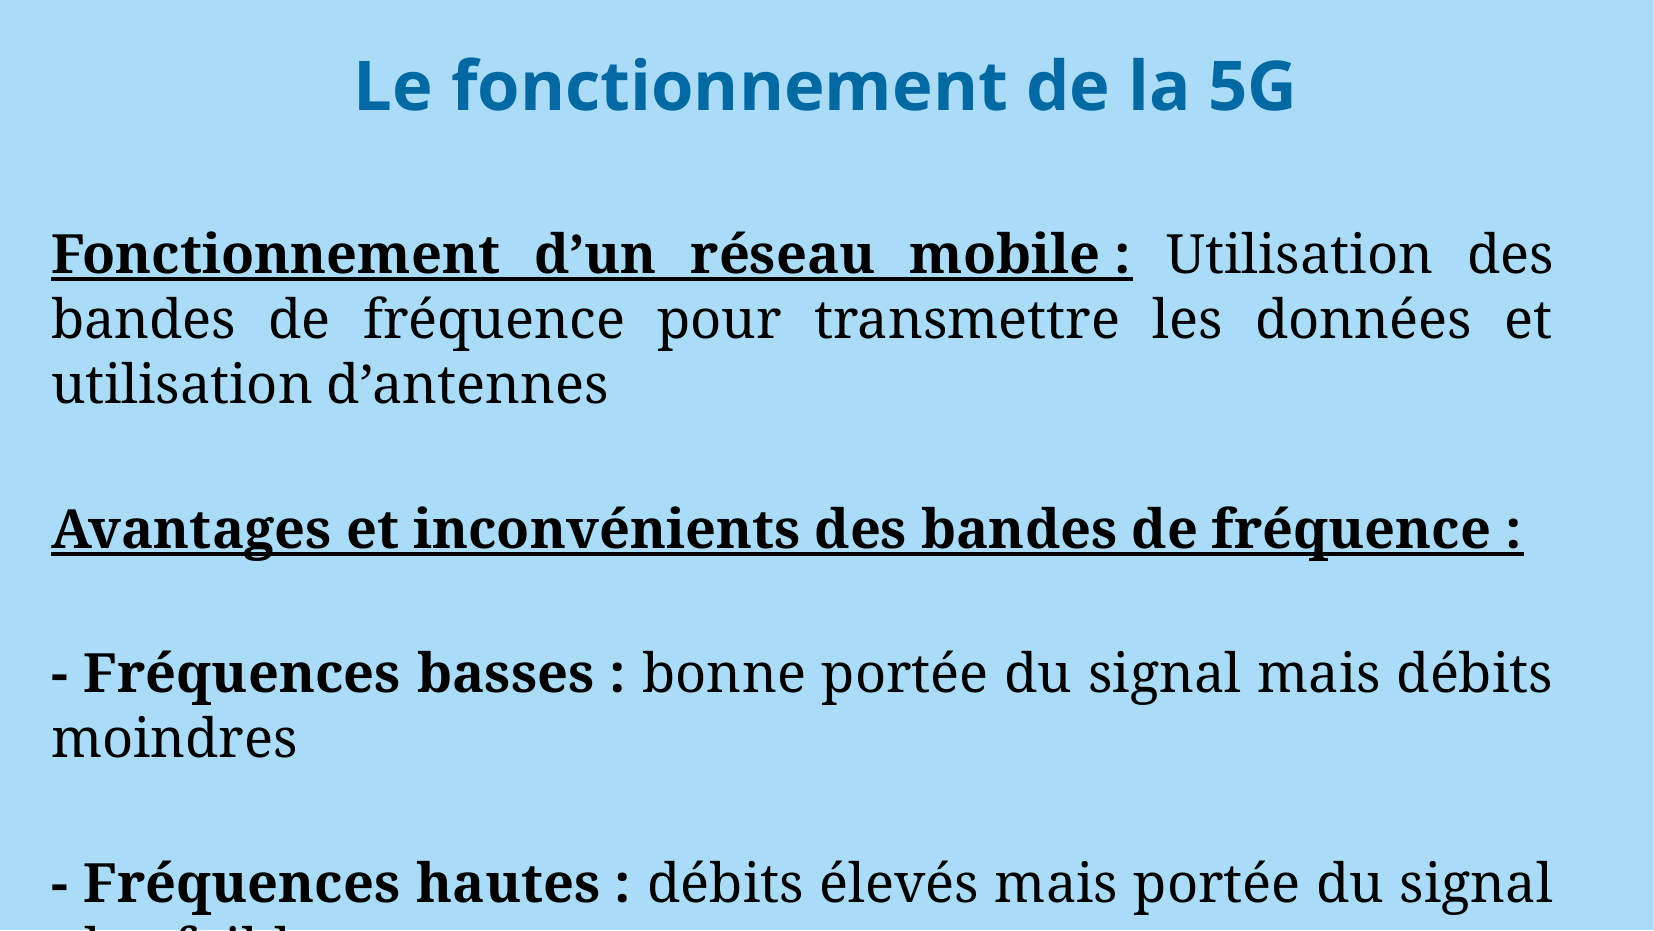

# Le fonctionnement de la 5G
Fonctionnement d’un réseau mobile : Utilisation des bandes de fréquence pour transmettre les données et utilisation d’antennes
Avantages et inconvénients des bandes de fréquence :
- Fréquences basses : bonne portée du signal mais débits moindres
- Fréquences hautes : débits élevés mais portée du signal plus faible